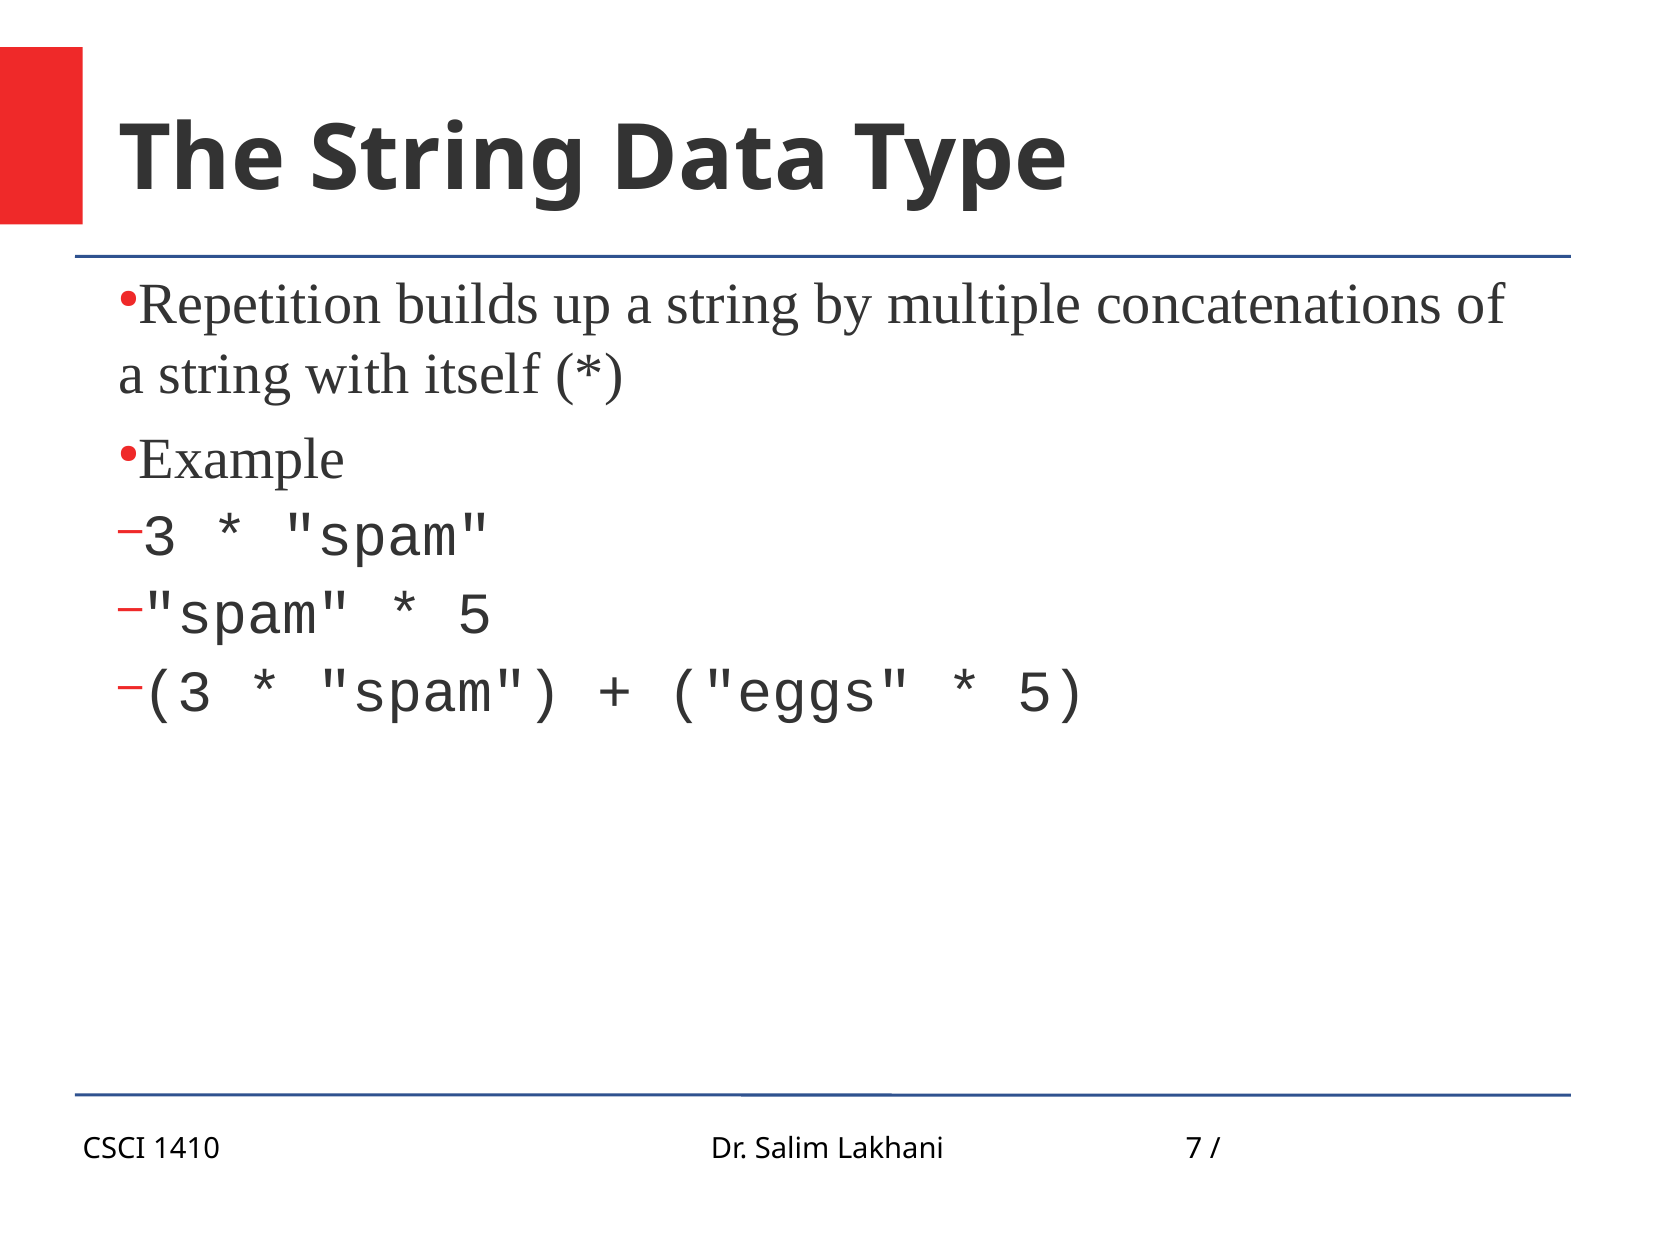

# The String Data Type
Repetition builds up a string by multiple concatenations of a string with itself (*)
Example
3 * "spam"
"spam" * 5
(3 * "spam") + ("eggs" * 5)
CSCI 1410
Dr. Salim Lakhani